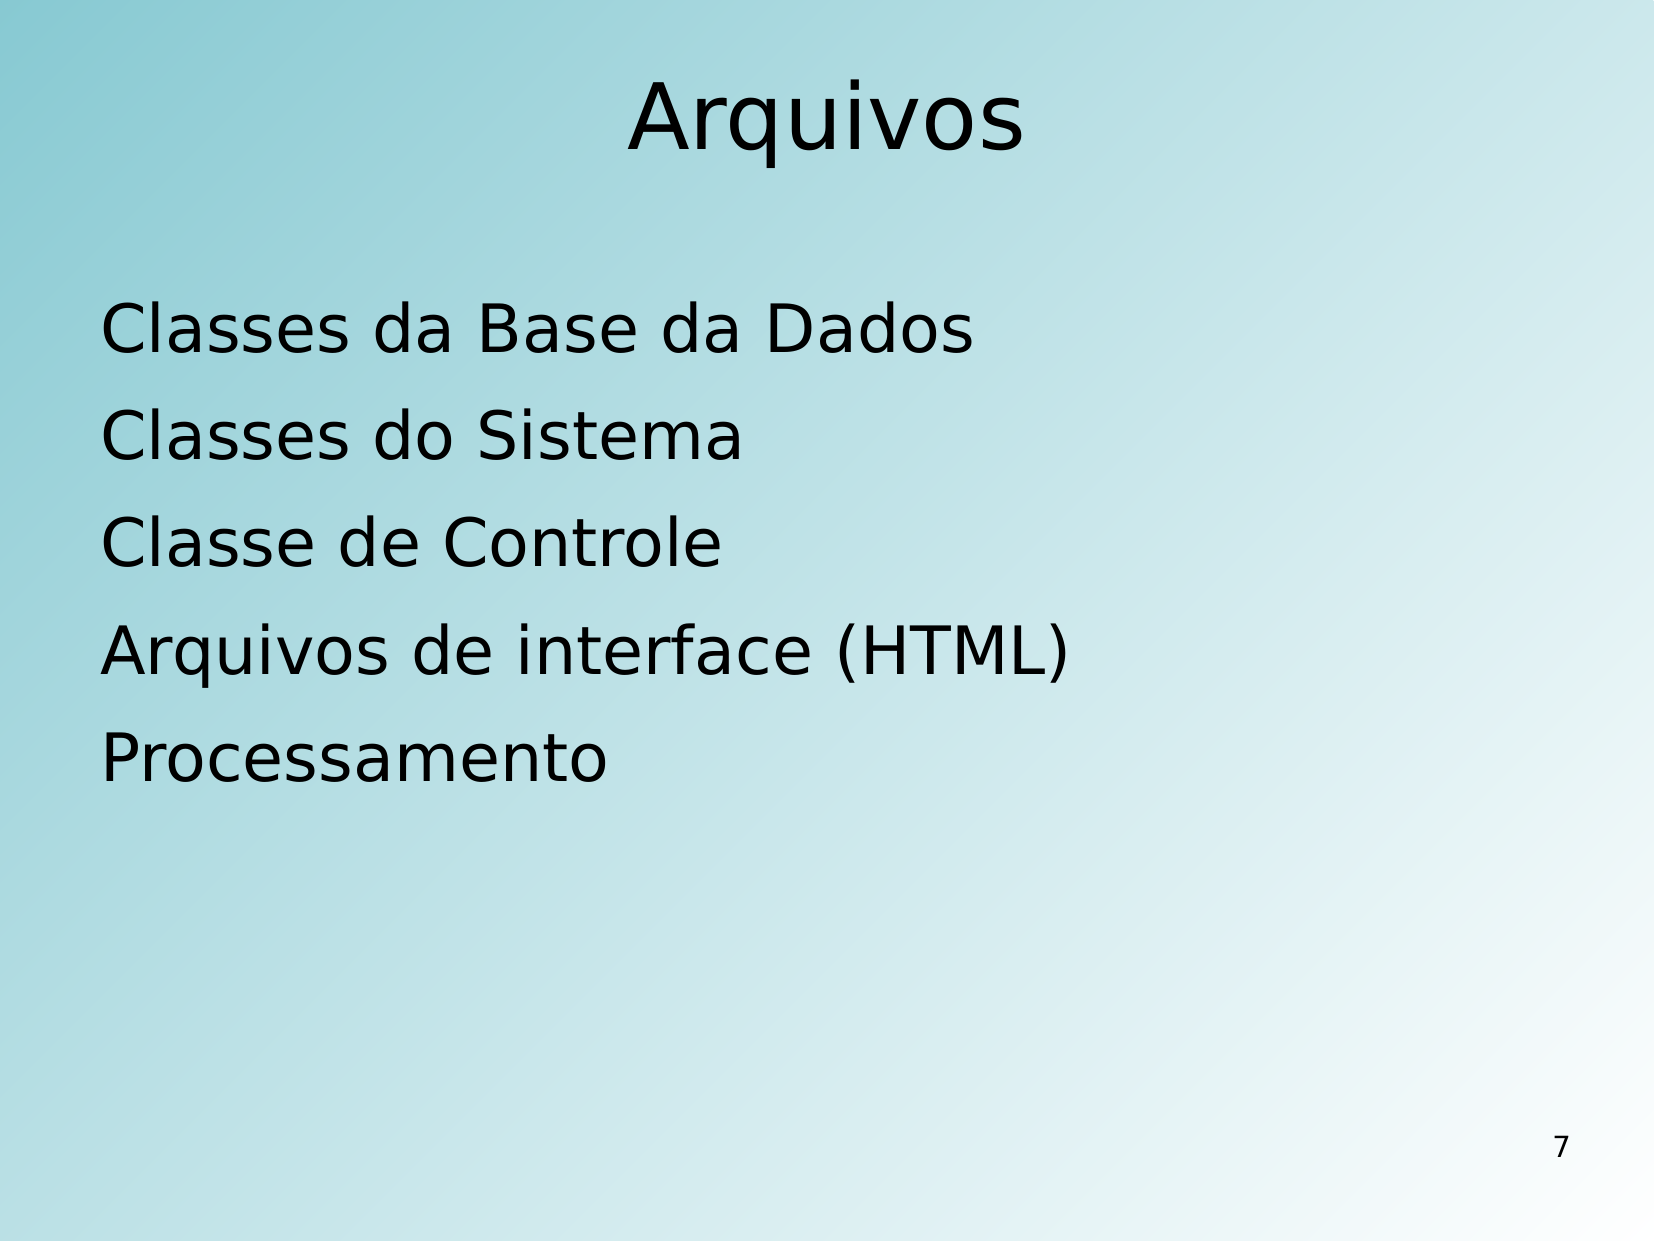

# Arquivos
Classes da Base da Dados
Classes do Sistema
Classe de Controle
Arquivos de interface (HTML)
Processamento
7